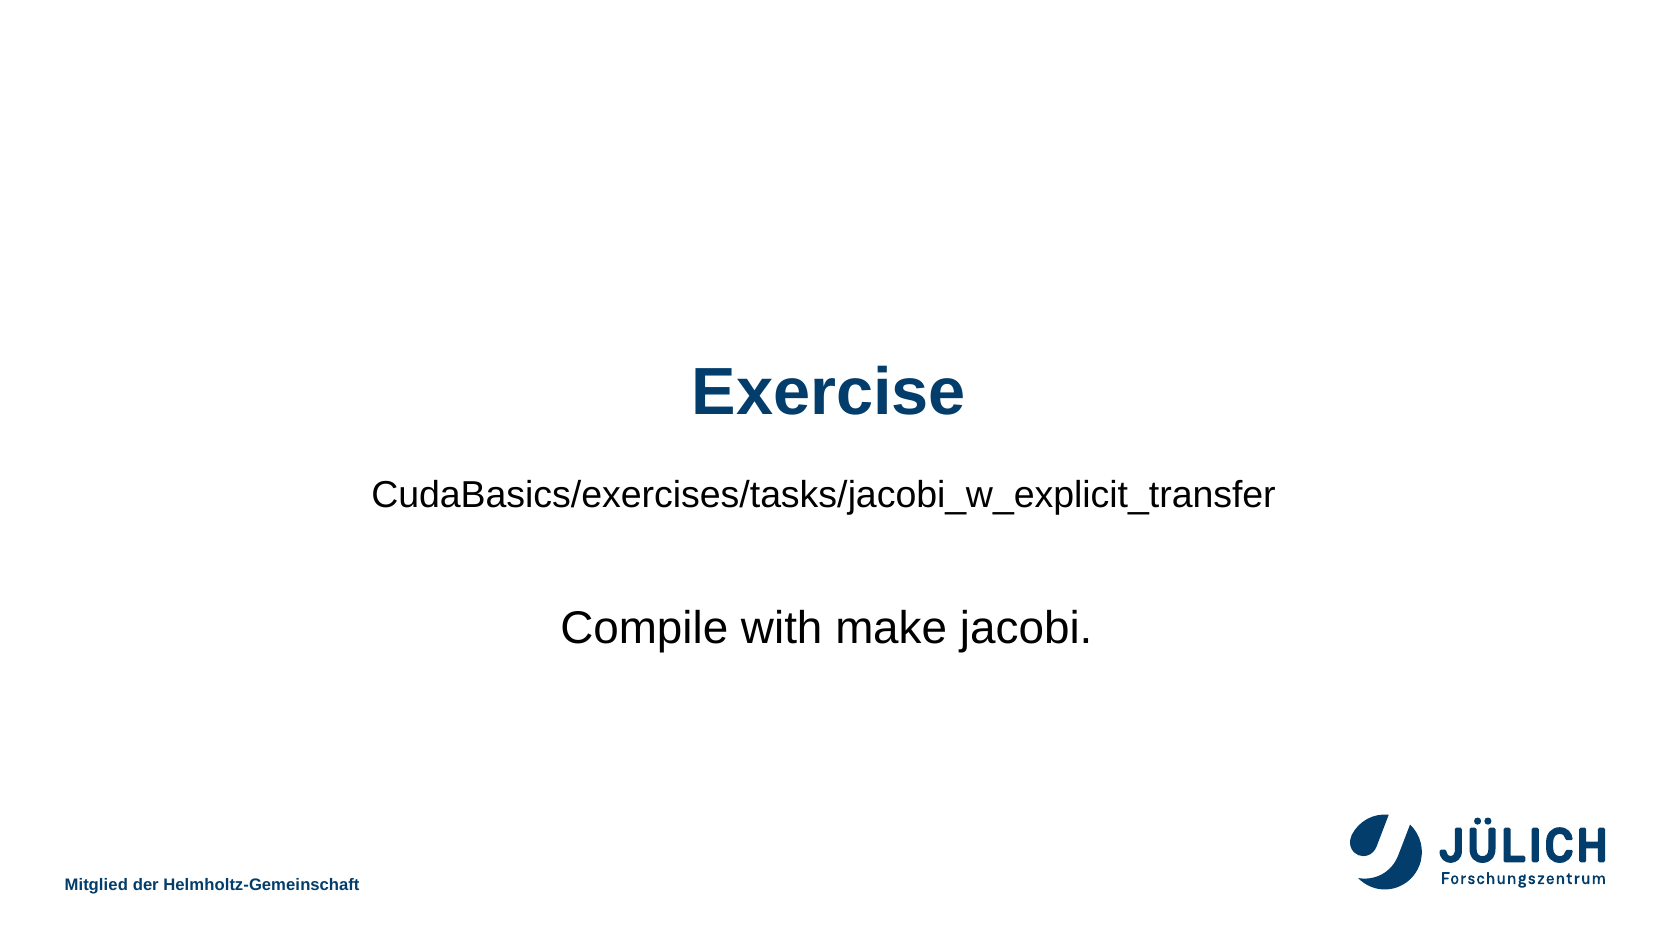

# Exercise
CudaBasics/exercises/tasks/jacobi_w_explicit_transfer
Compile with make jacobi.